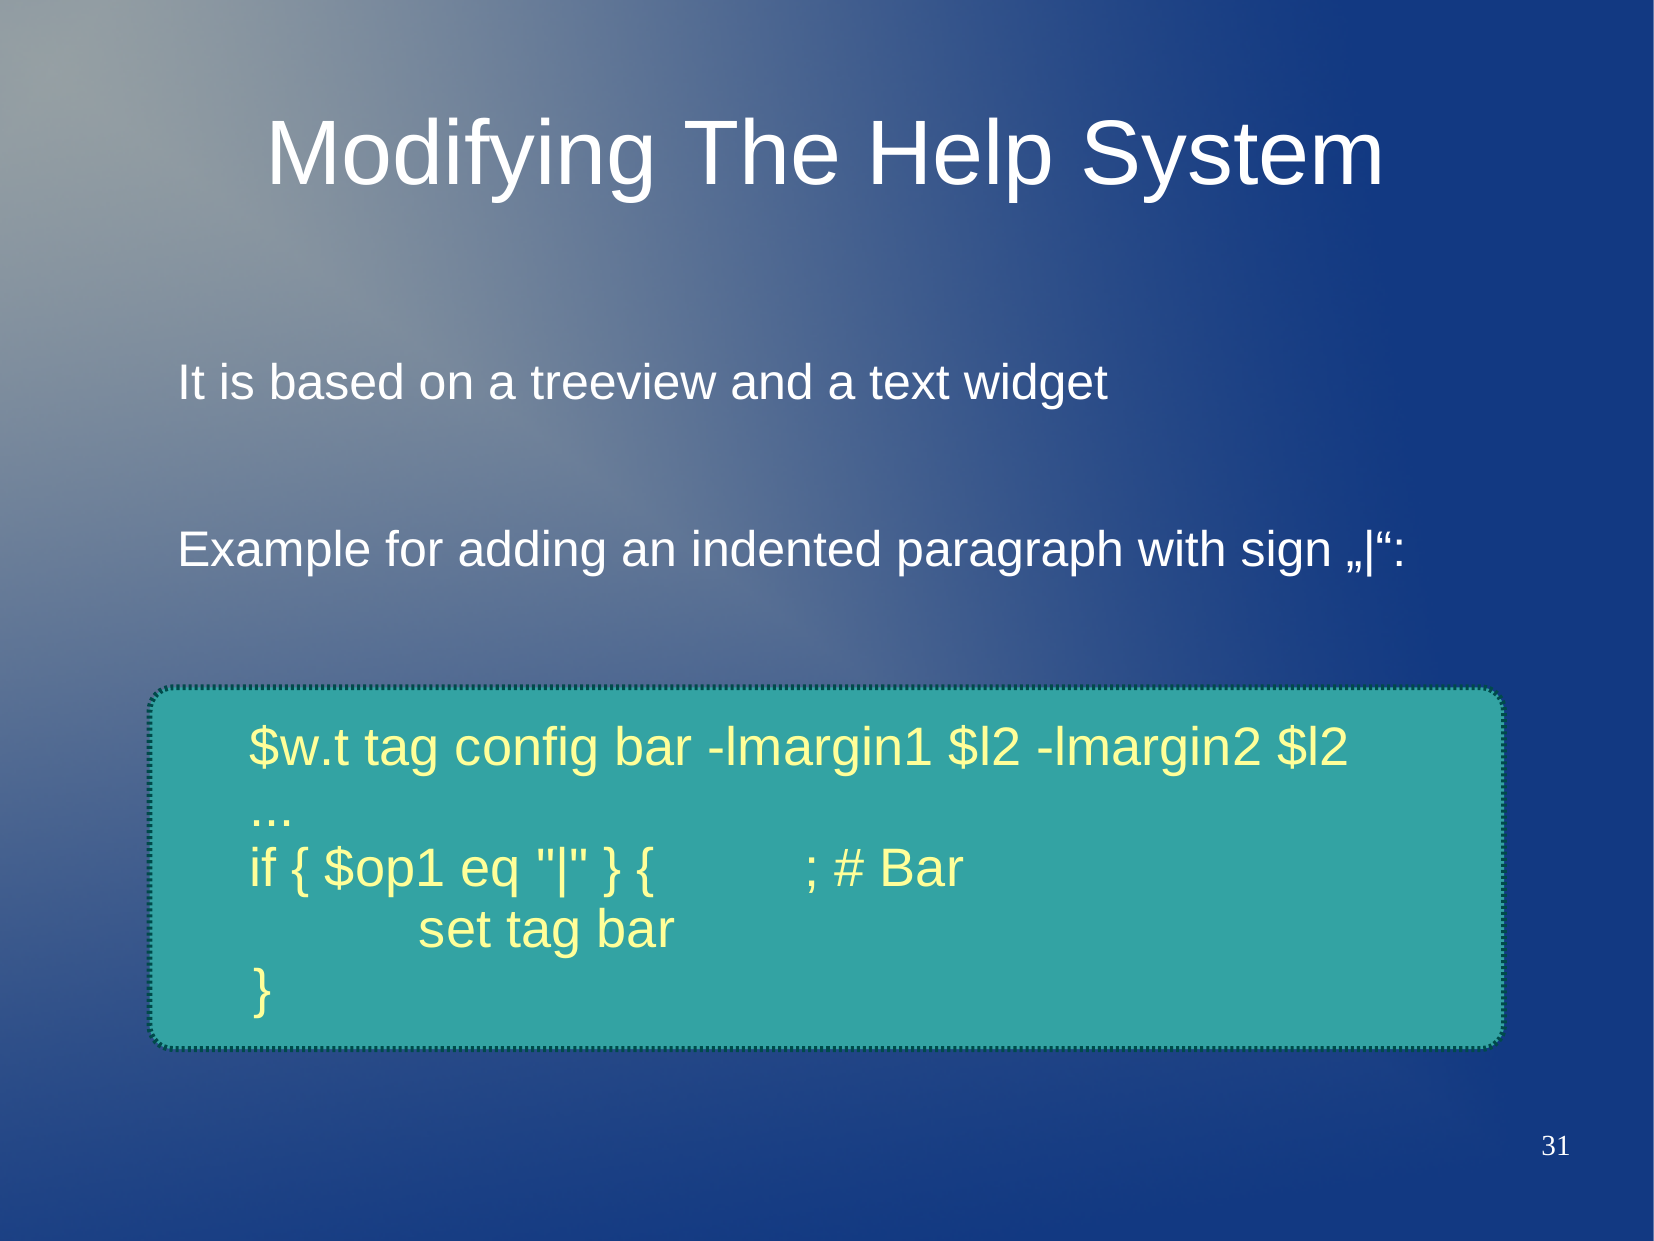

# Modifying The Help System
It is based on a treeview and a text widget
Example for adding an indented paragraph with sign „|“:
$w.t tag config bar -lmargin1 $l2 -lmargin2 $l2
...
if { $op1 eq "|" } { ; # Bar
 set tag bar
 }
31